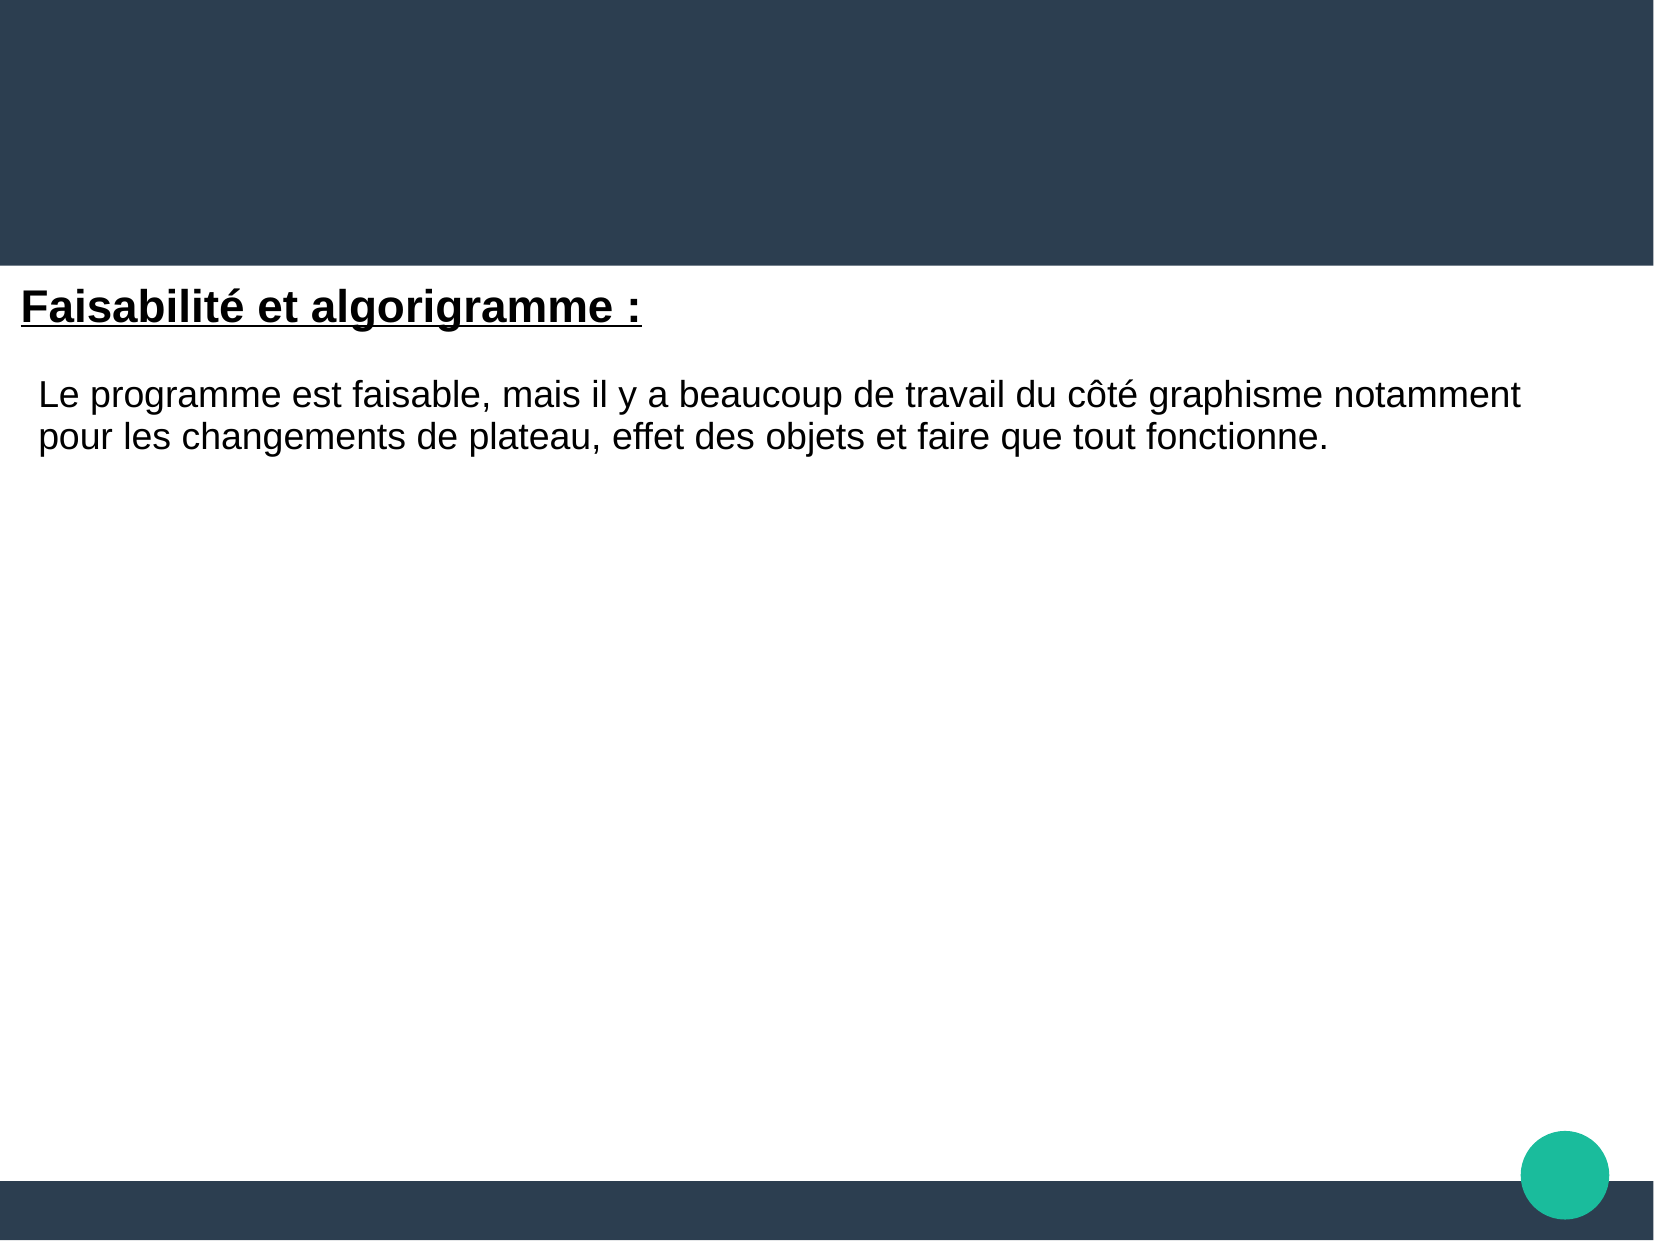

Faisabilité et algorigramme :
Le programme est faisable, mais il y a beaucoup de travail du côté graphisme notamment pour les changements de plateau, effet des objets et faire que tout fonctionne.